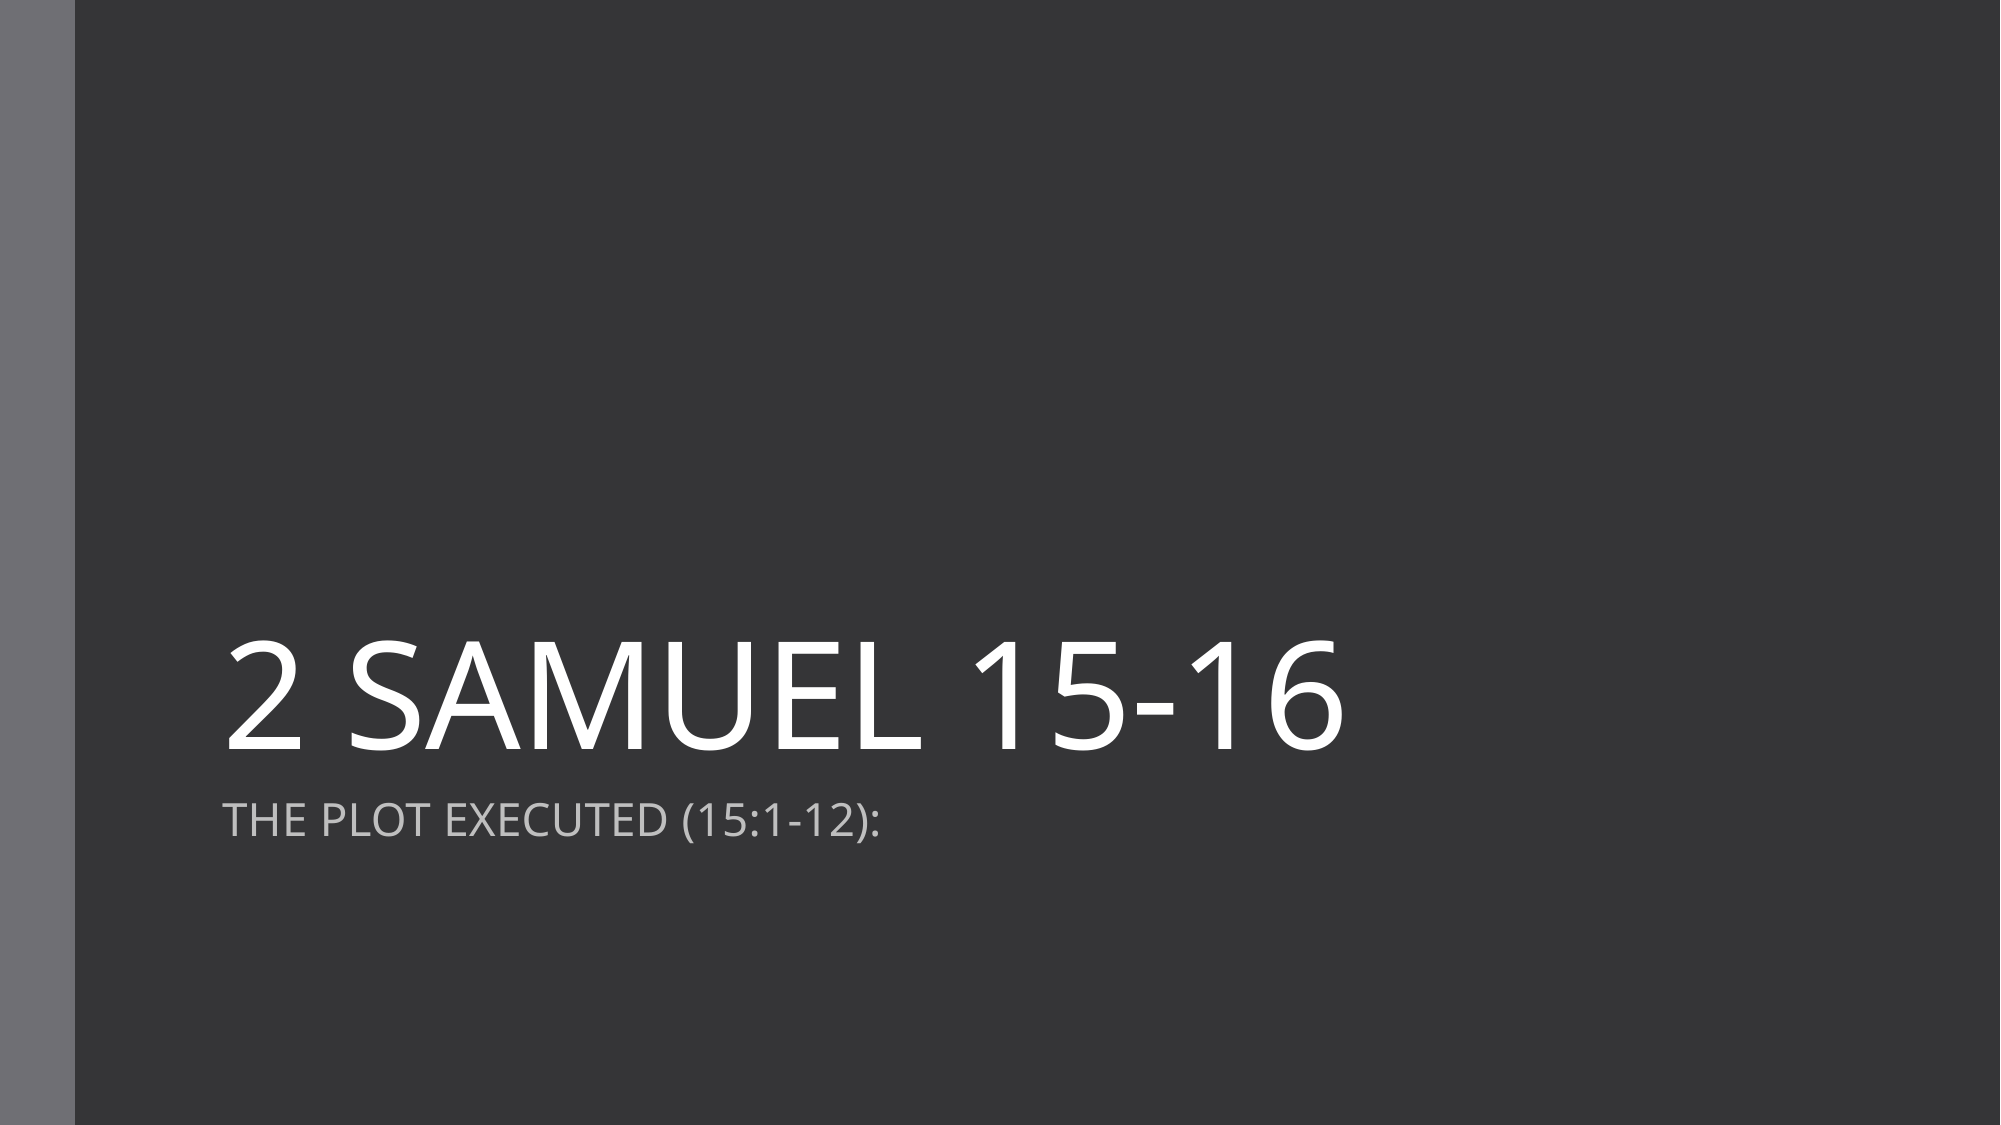

# 2 SAMUEL 15-16
THE PLOT EXECUTED (15:1-12):